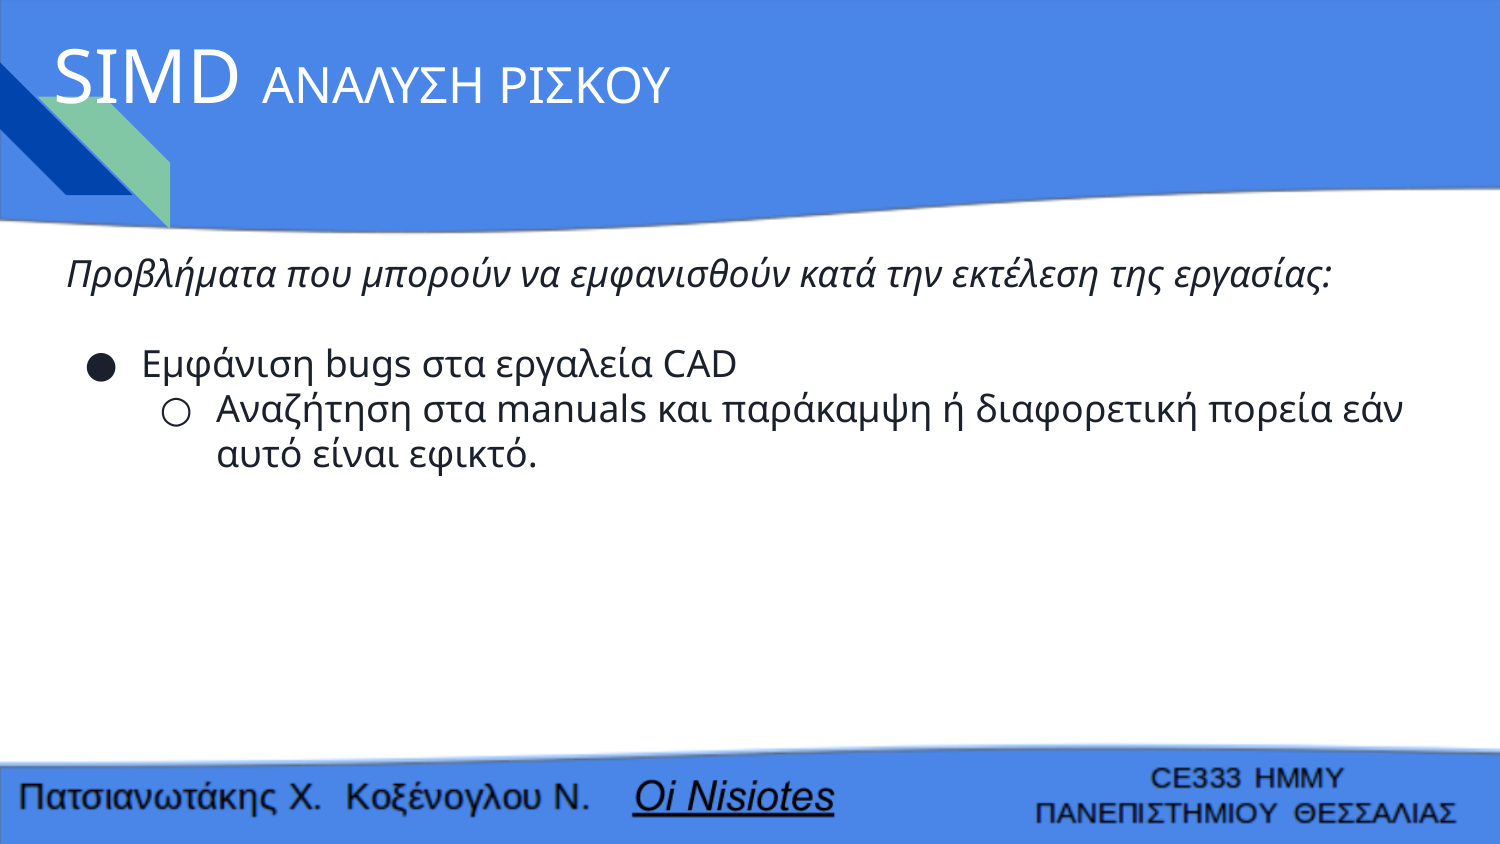

# SIMD ΑΝΑΛΥΣΗ ΡΙΣΚΟΥ
Προβλήματα που μπορούν να εμφανισθούν κατά την εκτέλεση της εργασίας:
Εμφάνιση bugs στα εργαλεία CAD
Αναζήτηση στα manuals και παράκαμψη ή διαφορετική πορεία εάν αυτό είναι εφικτό.